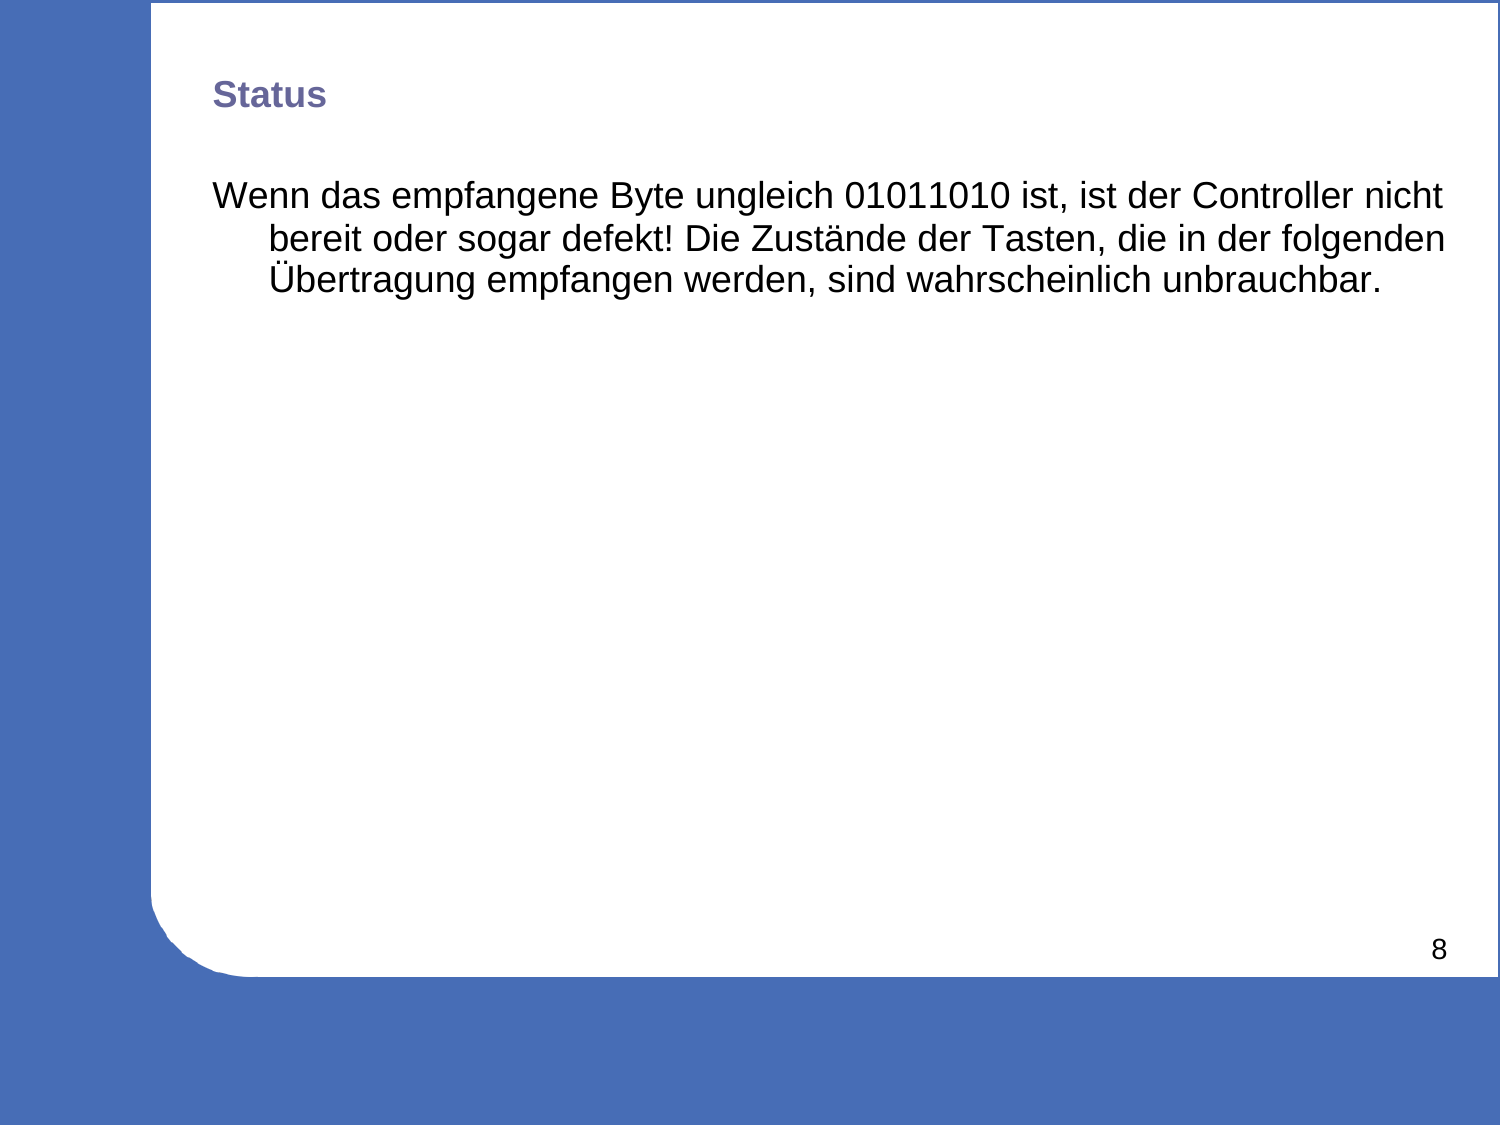

# Status
Wenn das empfangene Byte ungleich 01011010 ist, ist der Controller nicht bereit oder sogar defekt! Die Zustände der Tasten, die in der folgenden Übertragung empfangen werden, sind wahrscheinlich unbrauchbar.
8